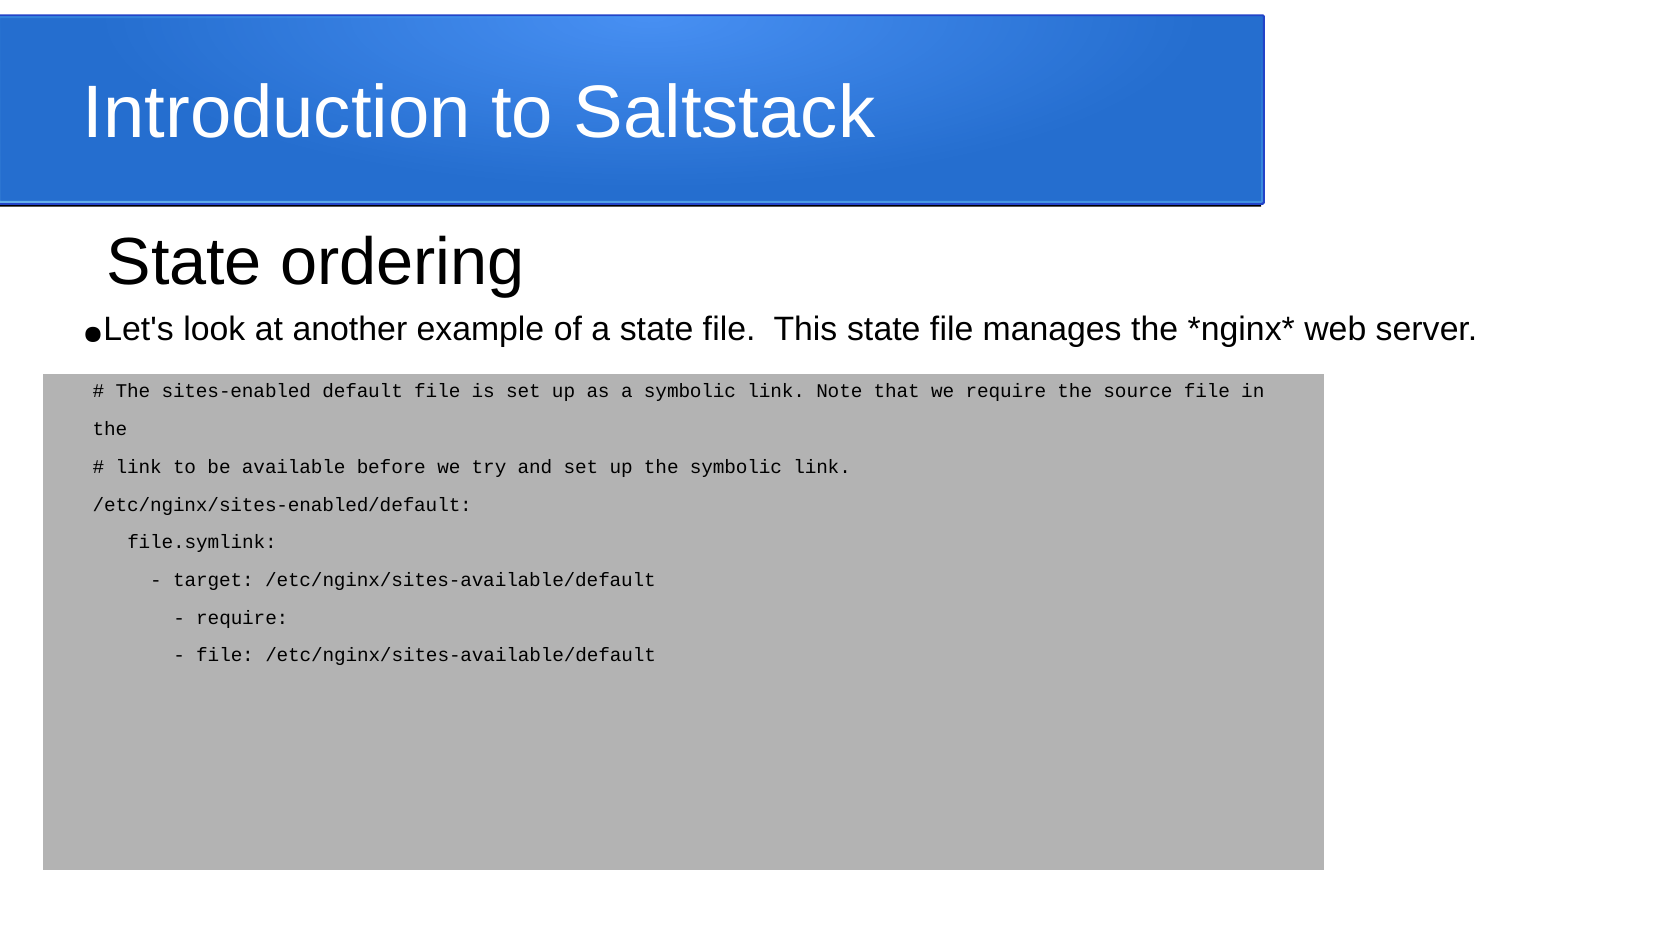

# Introduction to Saltstack
State ordering
Let's look at another example of a state file. This state file manages the *nginx* web server.
| # The sites-enabled default file is set up as a symbolic link. Note that we require the source file in the # link to be available before we try and set up the symbolic link. /etc/nginx/sites-enabled/default: file.symlink: - target: /etc/nginx/sites-available/default - require: - file: /etc/nginx/sites-available/default |
| --- |